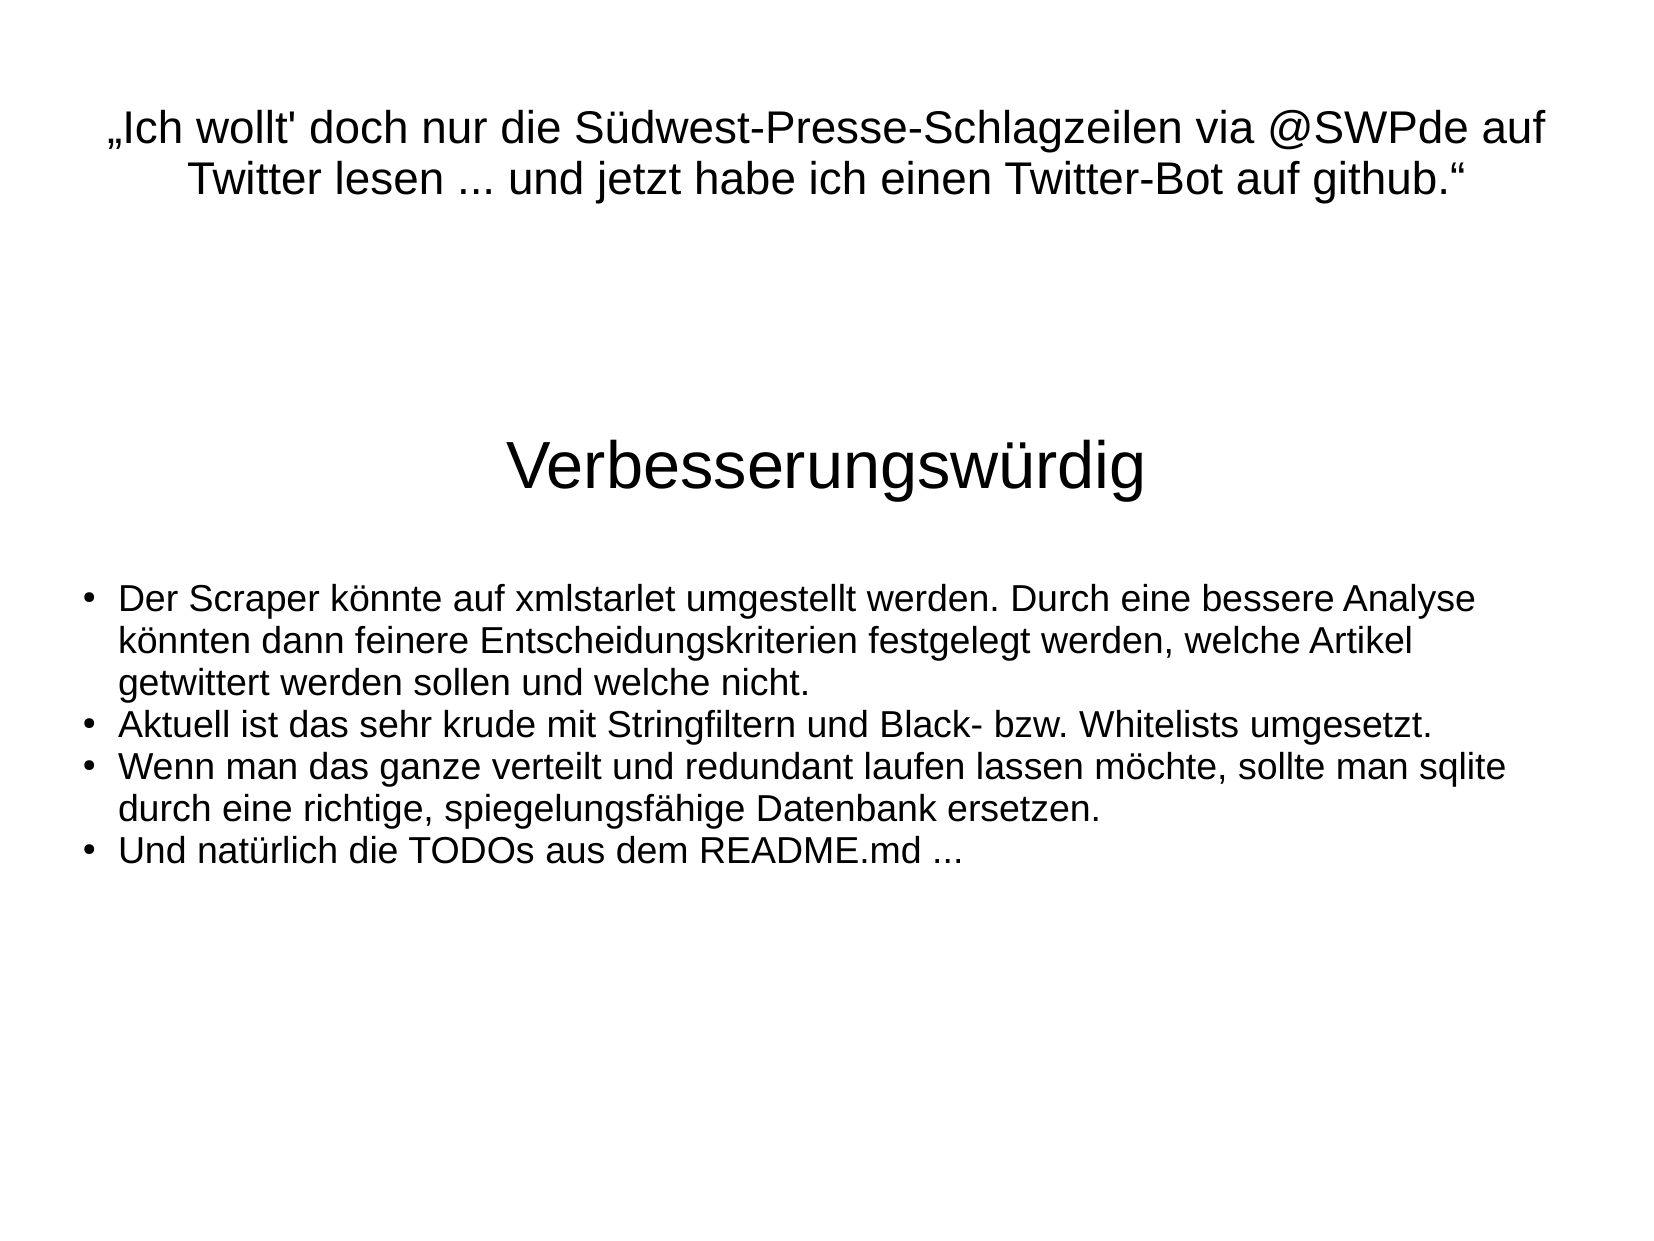

# „Ich wollt' doch nur die Südwest-Presse-Schlagzeilen via @SWPde auf Twitter lesen ... und jetzt habe ich einen Twitter-Bot auf github.“
Verbesserungswürdig
Der Scraper könnte auf xmlstarlet umgestellt werden. Durch eine bessere Analyse könnten dann feinere Entscheidungskriterien festgelegt werden, welche Artikel getwittert werden sollen und welche nicht.
Aktuell ist das sehr krude mit Stringfiltern und Black- bzw. Whitelists umgesetzt.
Wenn man das ganze verteilt und redundant laufen lassen möchte, sollte man sqlite durch eine richtige, spiegelungsfähige Datenbank ersetzen.
Und natürlich die TODOs aus dem README.md ...